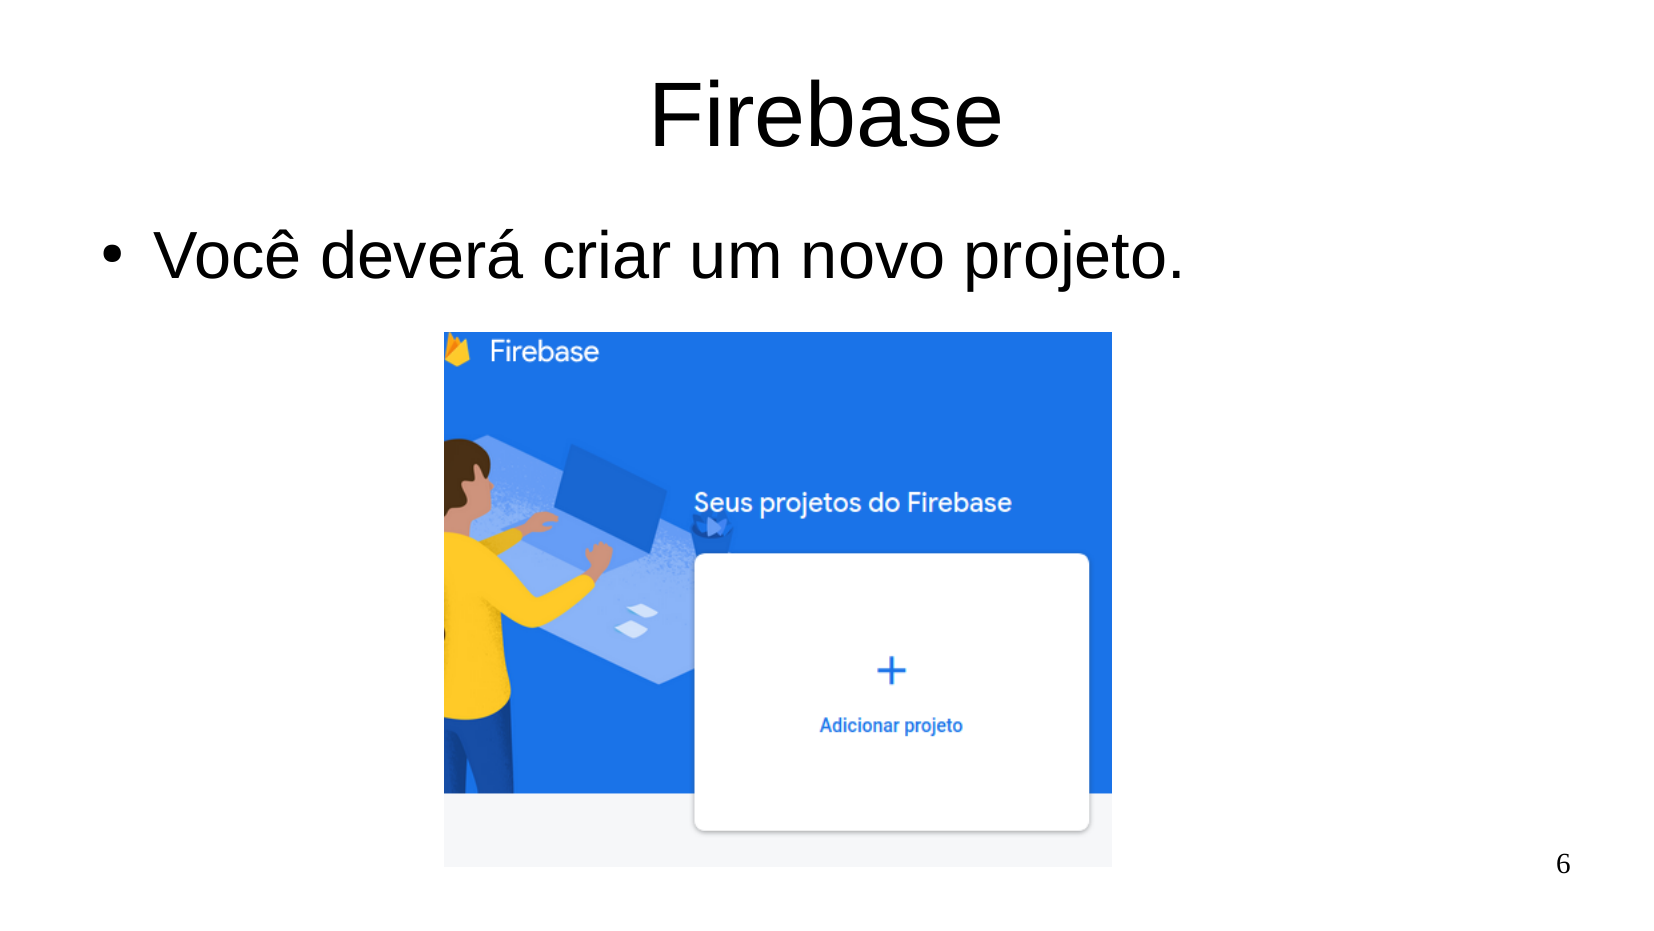

# Firebase
Você deverá criar um novo projeto.
6